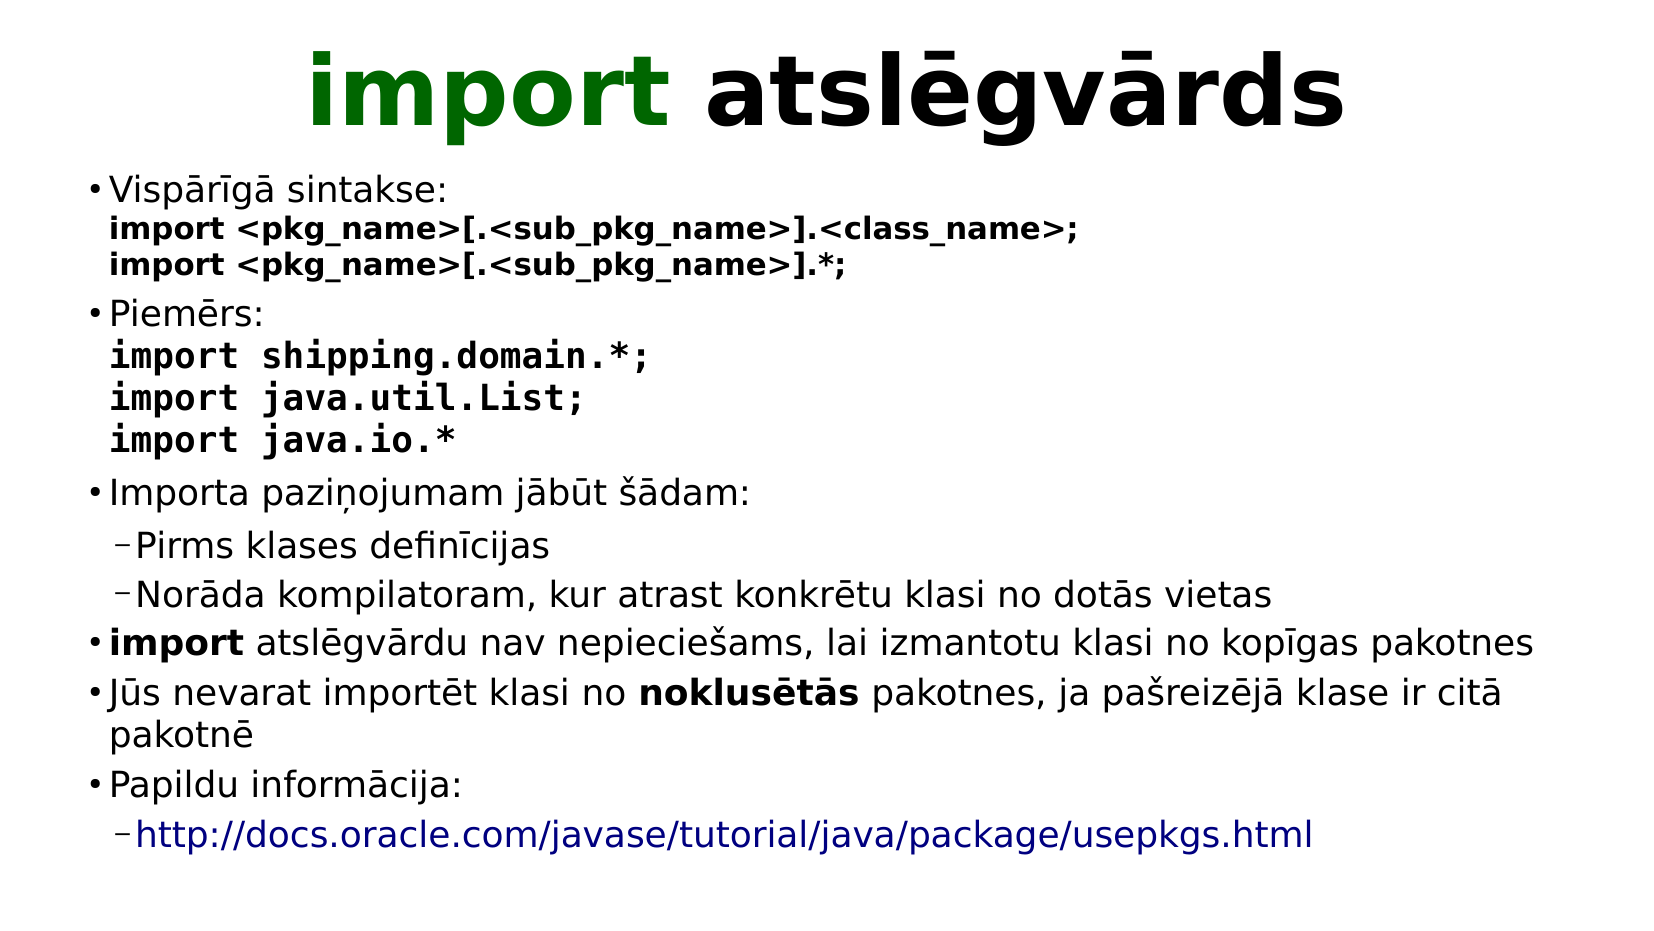

# import atslēgvārds
Vispārīgā sintakse:
import <pkg_name>[.<sub_pkg_name>].<class_name>;
import <pkg_name>[.<sub_pkg_name>].*;
Piemērs:
import shipping.domain.*;
import java.util.List;
import java.io.*
Importa paziņojumam jābūt šādam:
Pirms klases definīcijas
Norāda kompilatoram, kur atrast konkrētu klasi no dotās vietas
import atslēgvārdu nav nepieciešams, lai izmantotu klasi no kopīgas pakotnes
Jūs nevarat importēt klasi no noklusētās pakotnes, ja pašreizējā klase ir citā pakotnē
Papildu informācija:
http://docs.oracle.com/javase/tutorial/java/package/usepkgs.html